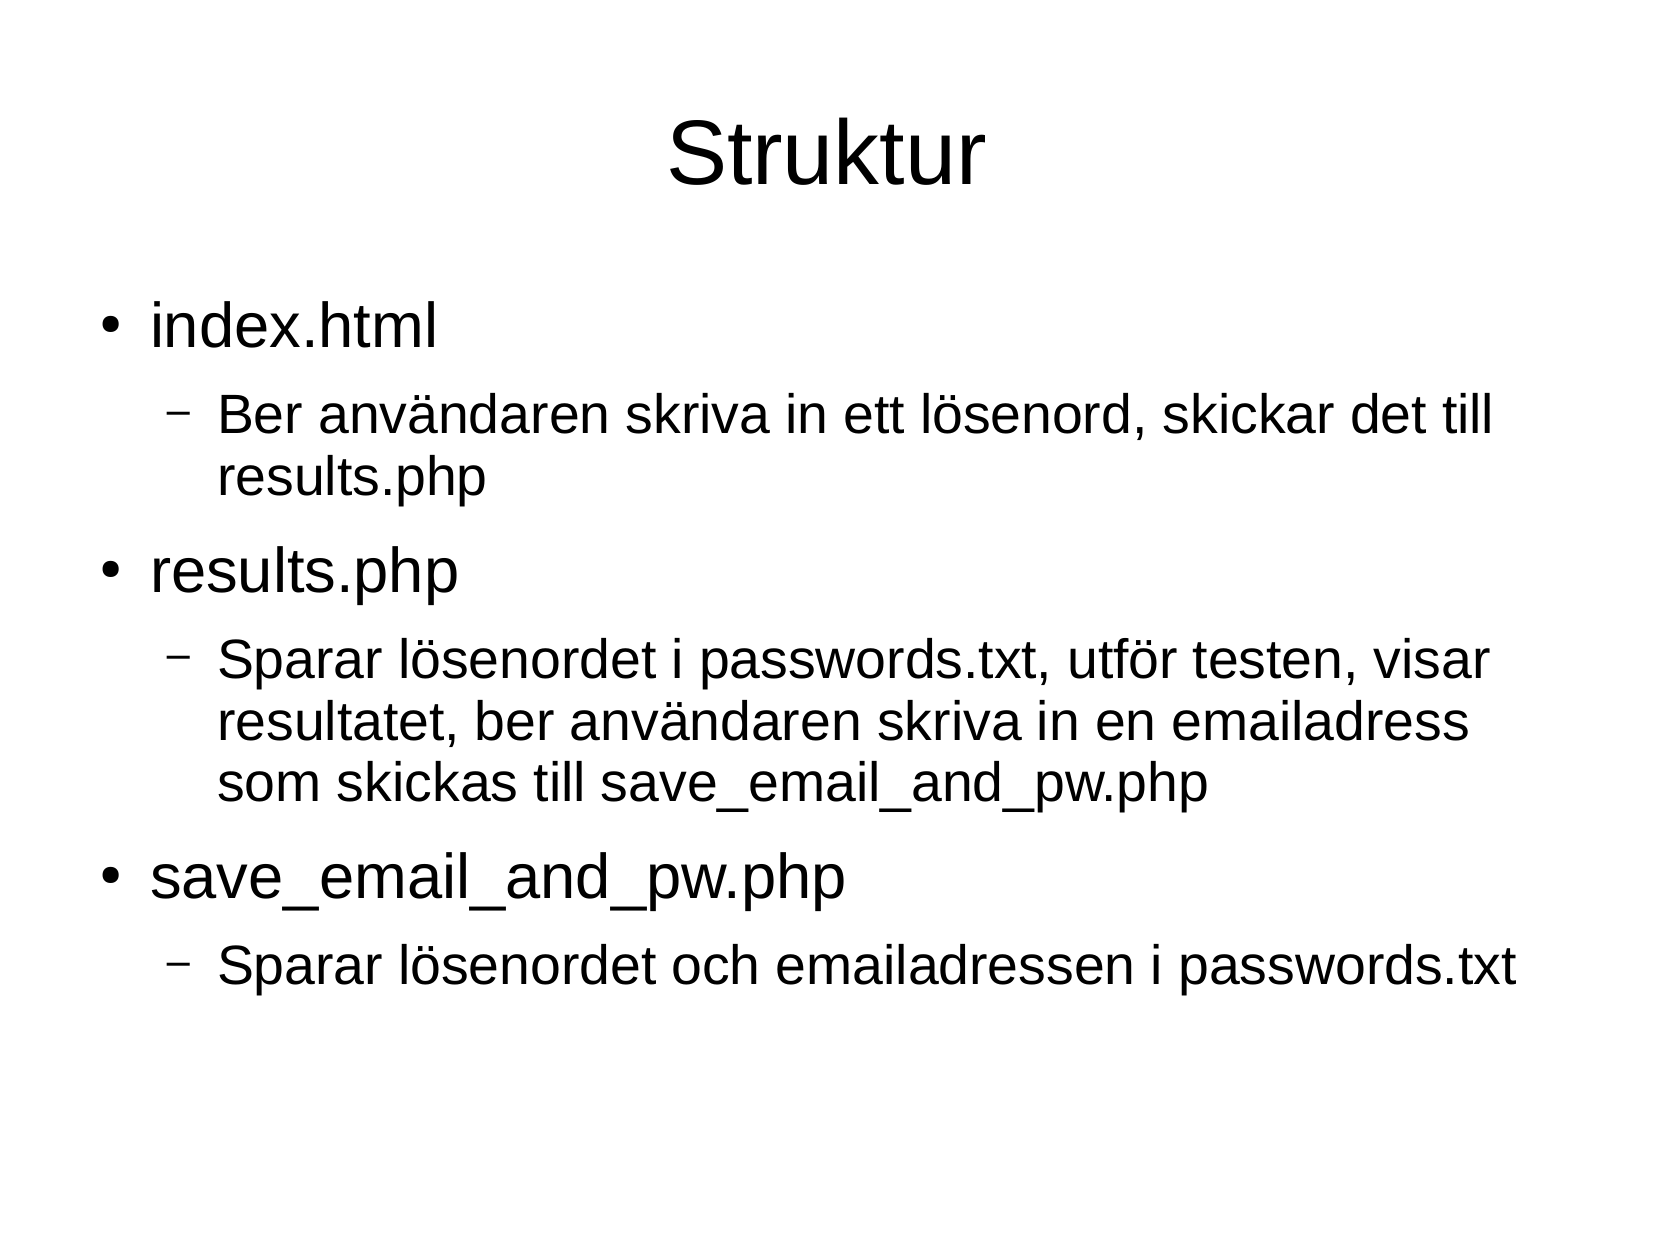

# Struktur
index.html
Ber användaren skriva in ett lösenord, skickar det till results.php
results.php
Sparar lösenordet i passwords.txt, utför testen, visar resultatet, ber användaren skriva in en emailadress som skickas till save_email_and_pw.php
save_email_and_pw.php
Sparar lösenordet och emailadressen i passwords.txt